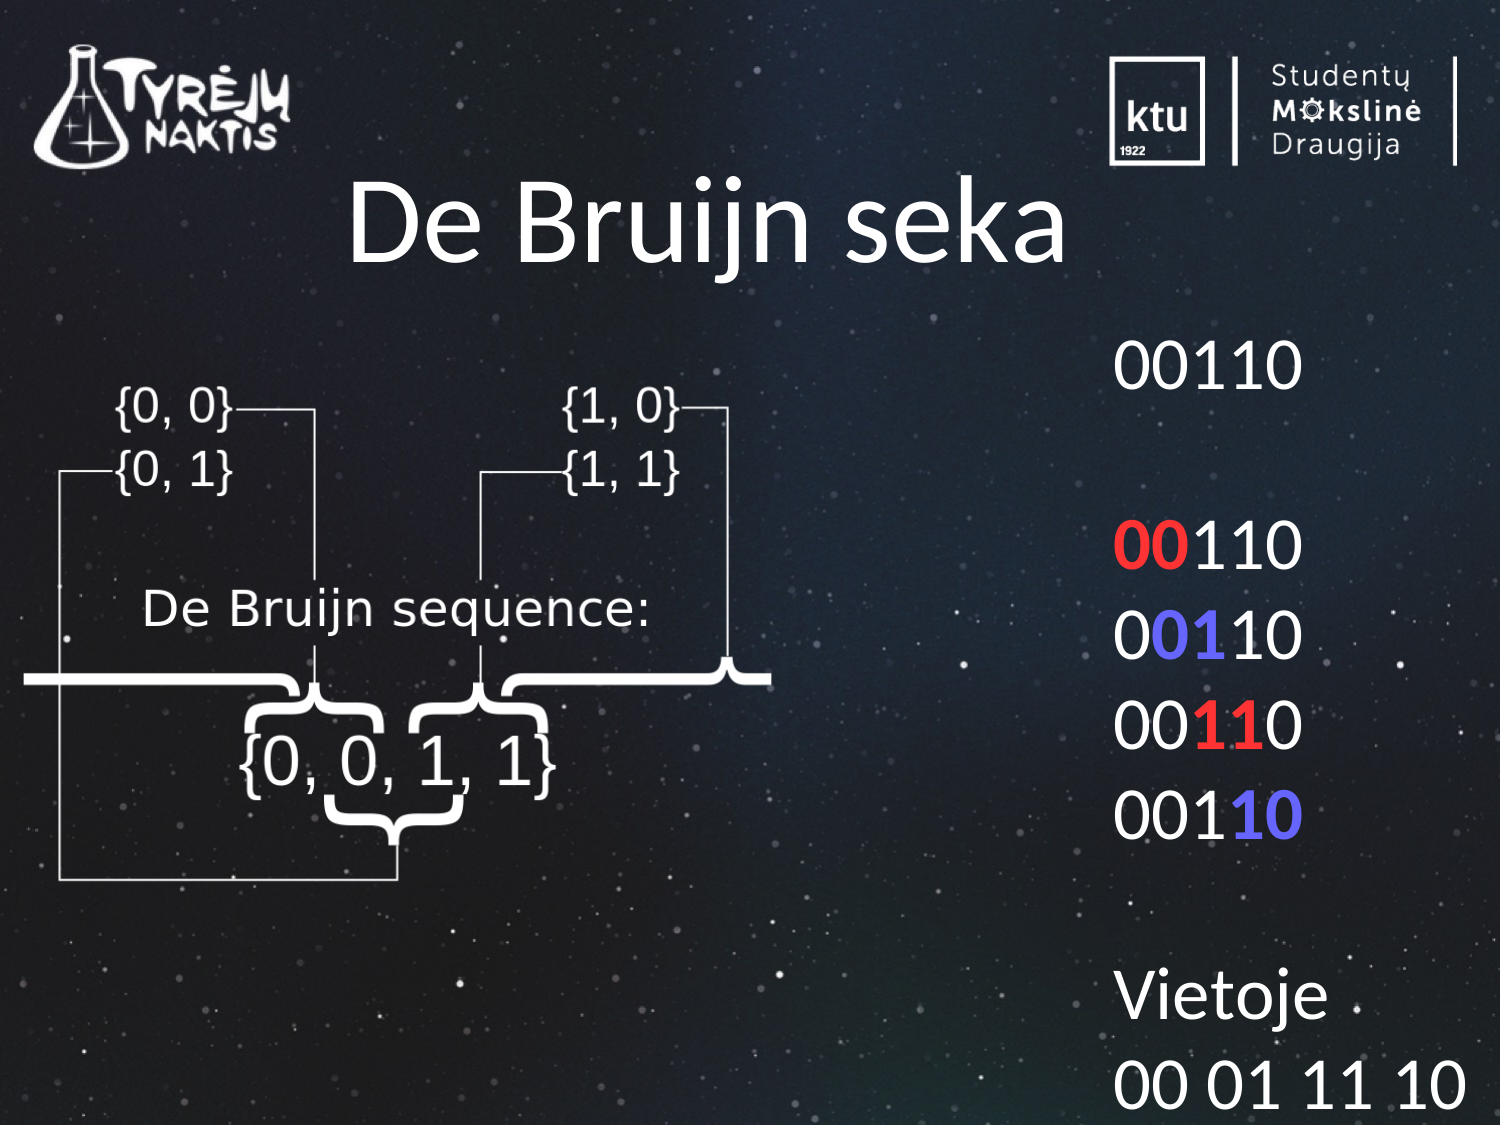

De Bruijn seka
#
00110
00110
00110
00110
00110
Vietoje
00 01 11 10